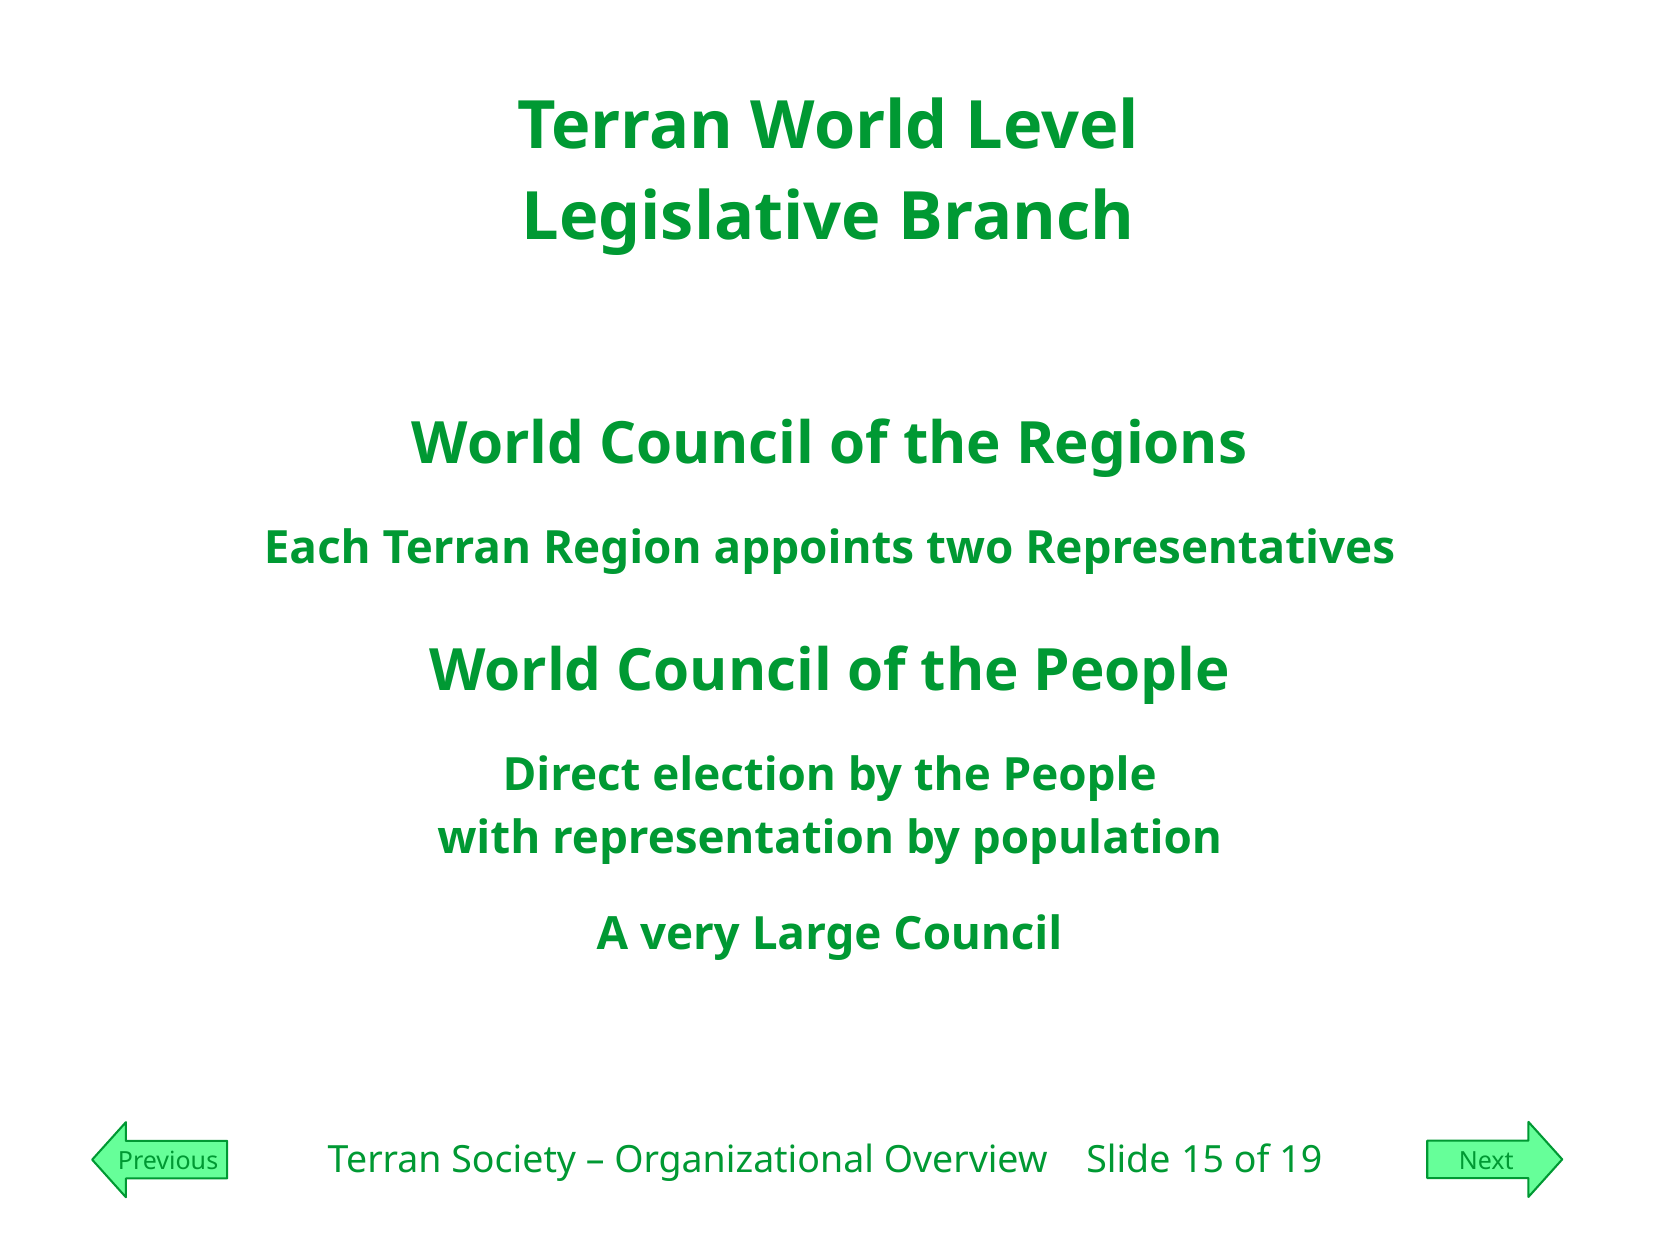

# Terran World Level Legislative Branch
World Council of the Regions
Each Terran Region appoints two Representatives
World Council of the People
Direct election by the People
with representation by population
A very Large Council
Next
Previous
Terran Society – Organizational Overview Slide of 19